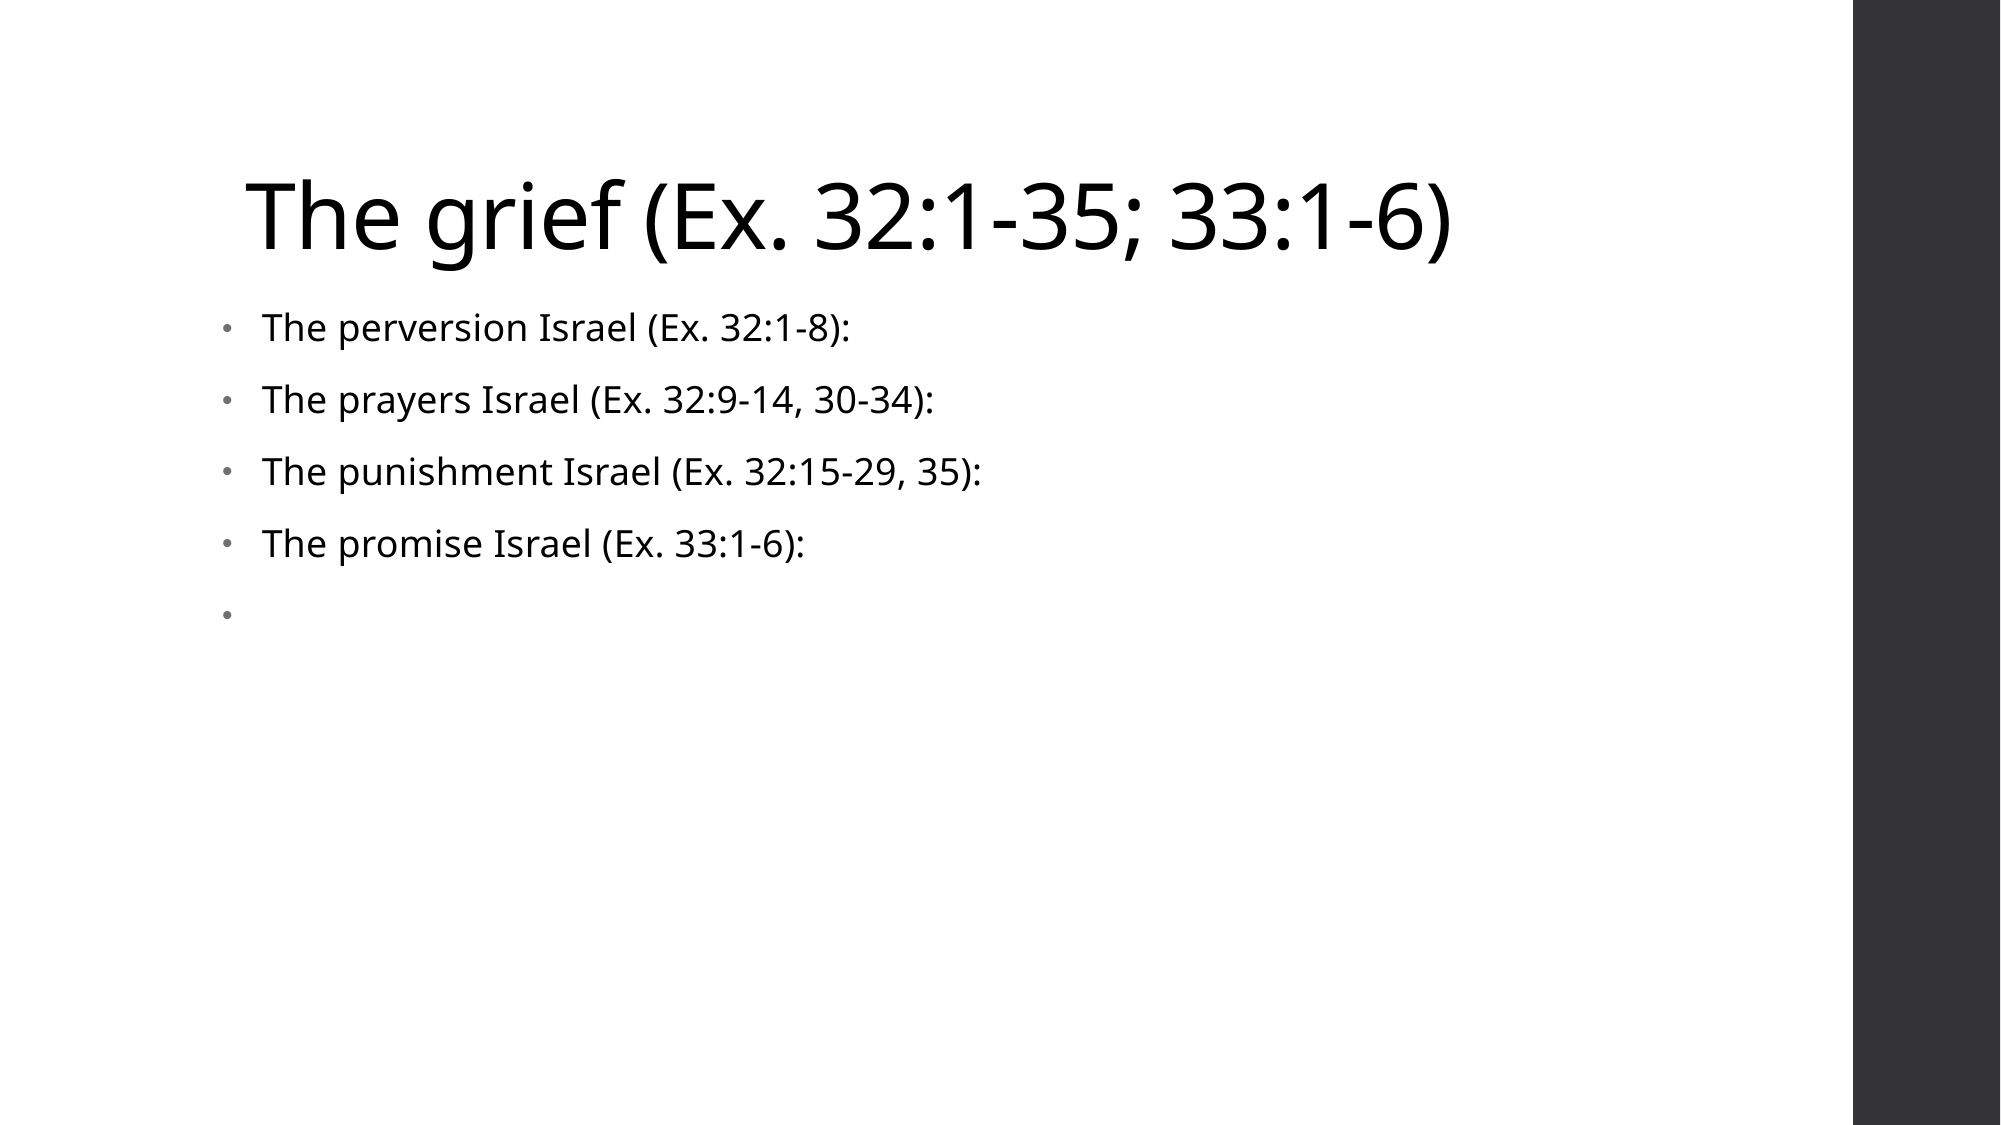

# The grief (Ex. 32:1-35; 33:1-6)
 The perversion Israel (Ex. 32:1-8):
 The prayers Israel (Ex. 32:9-14, 30-34):
 The punishment Israel (Ex. 32:15-29, 35):
 The promise Israel (Ex. 33:1-6):